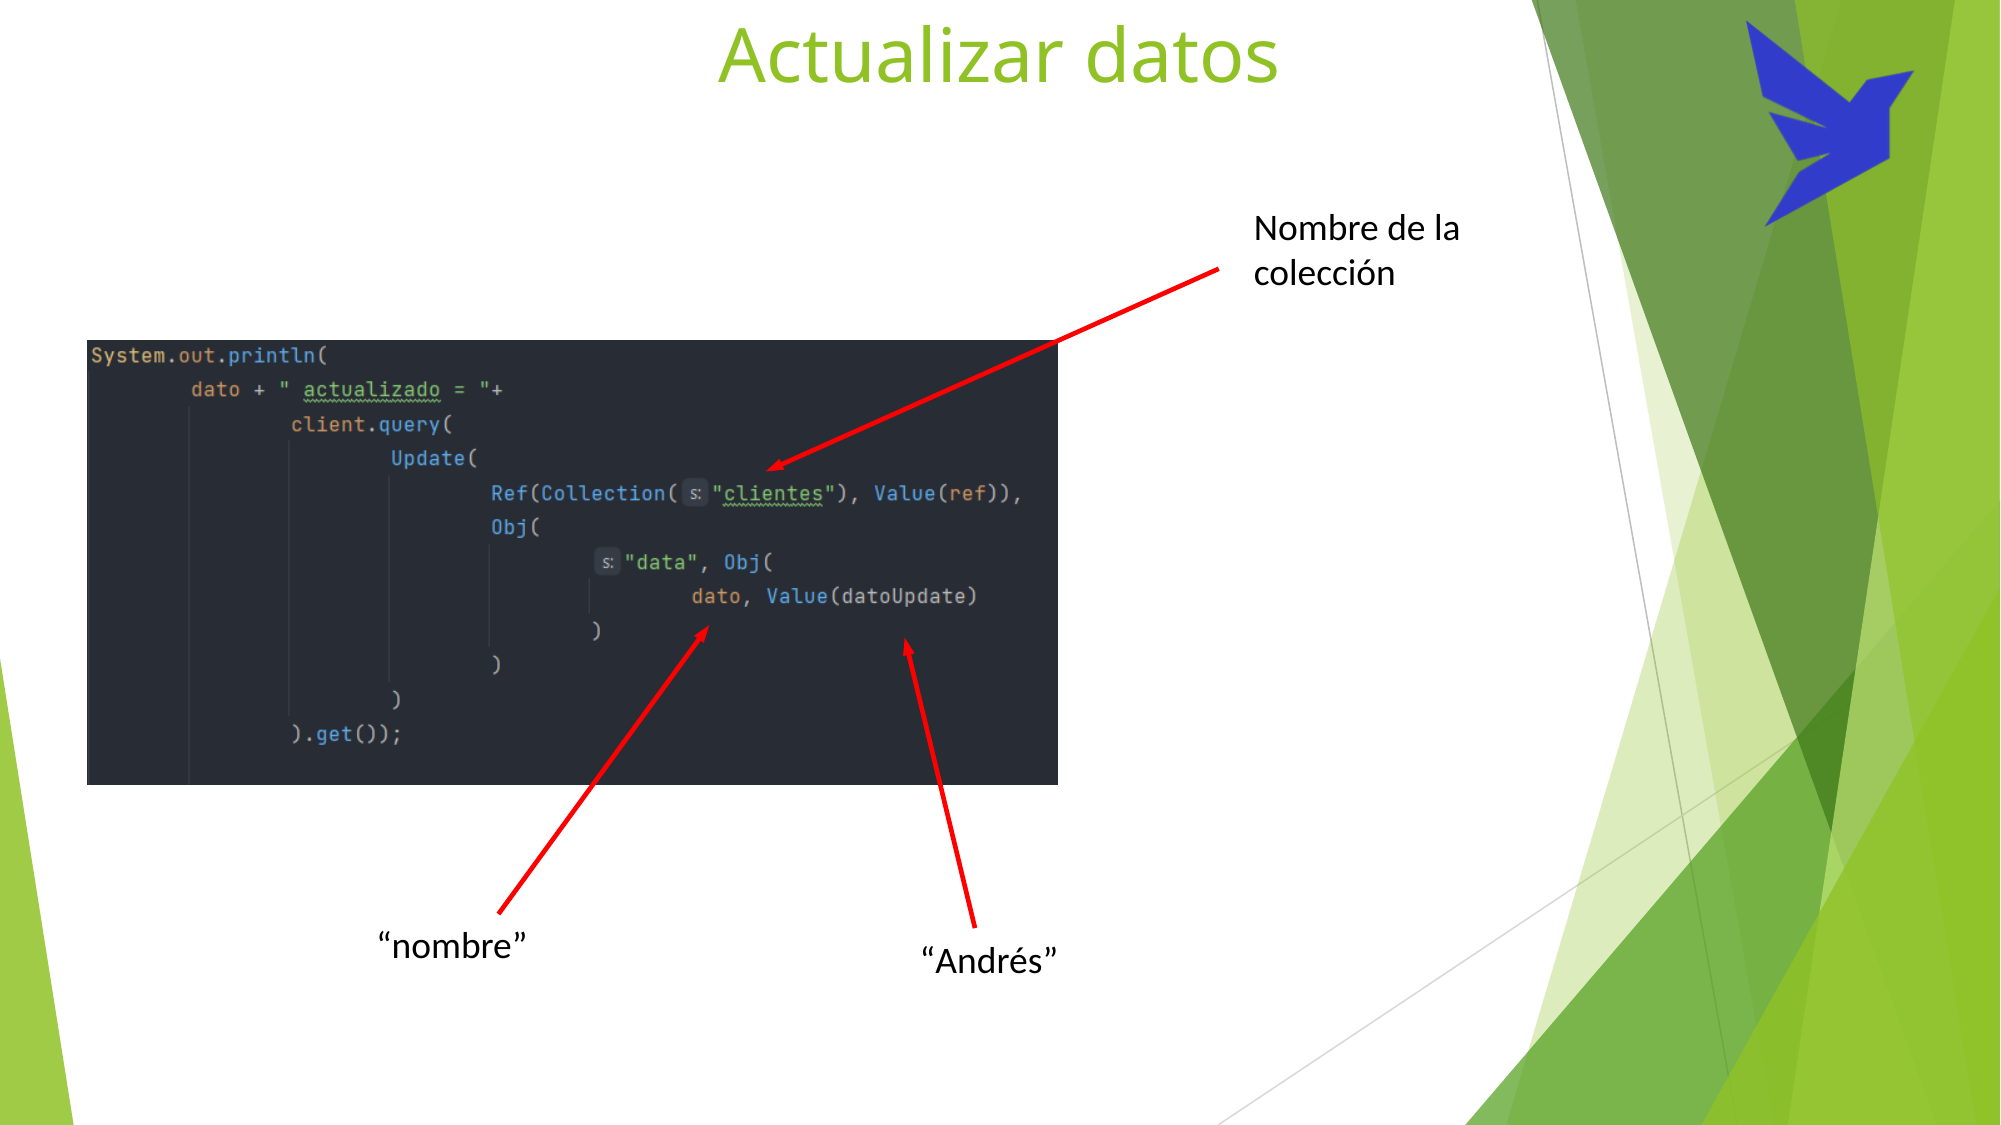

# Actualizar datos
Nombre de la colección
“nombre”
“Andrés”